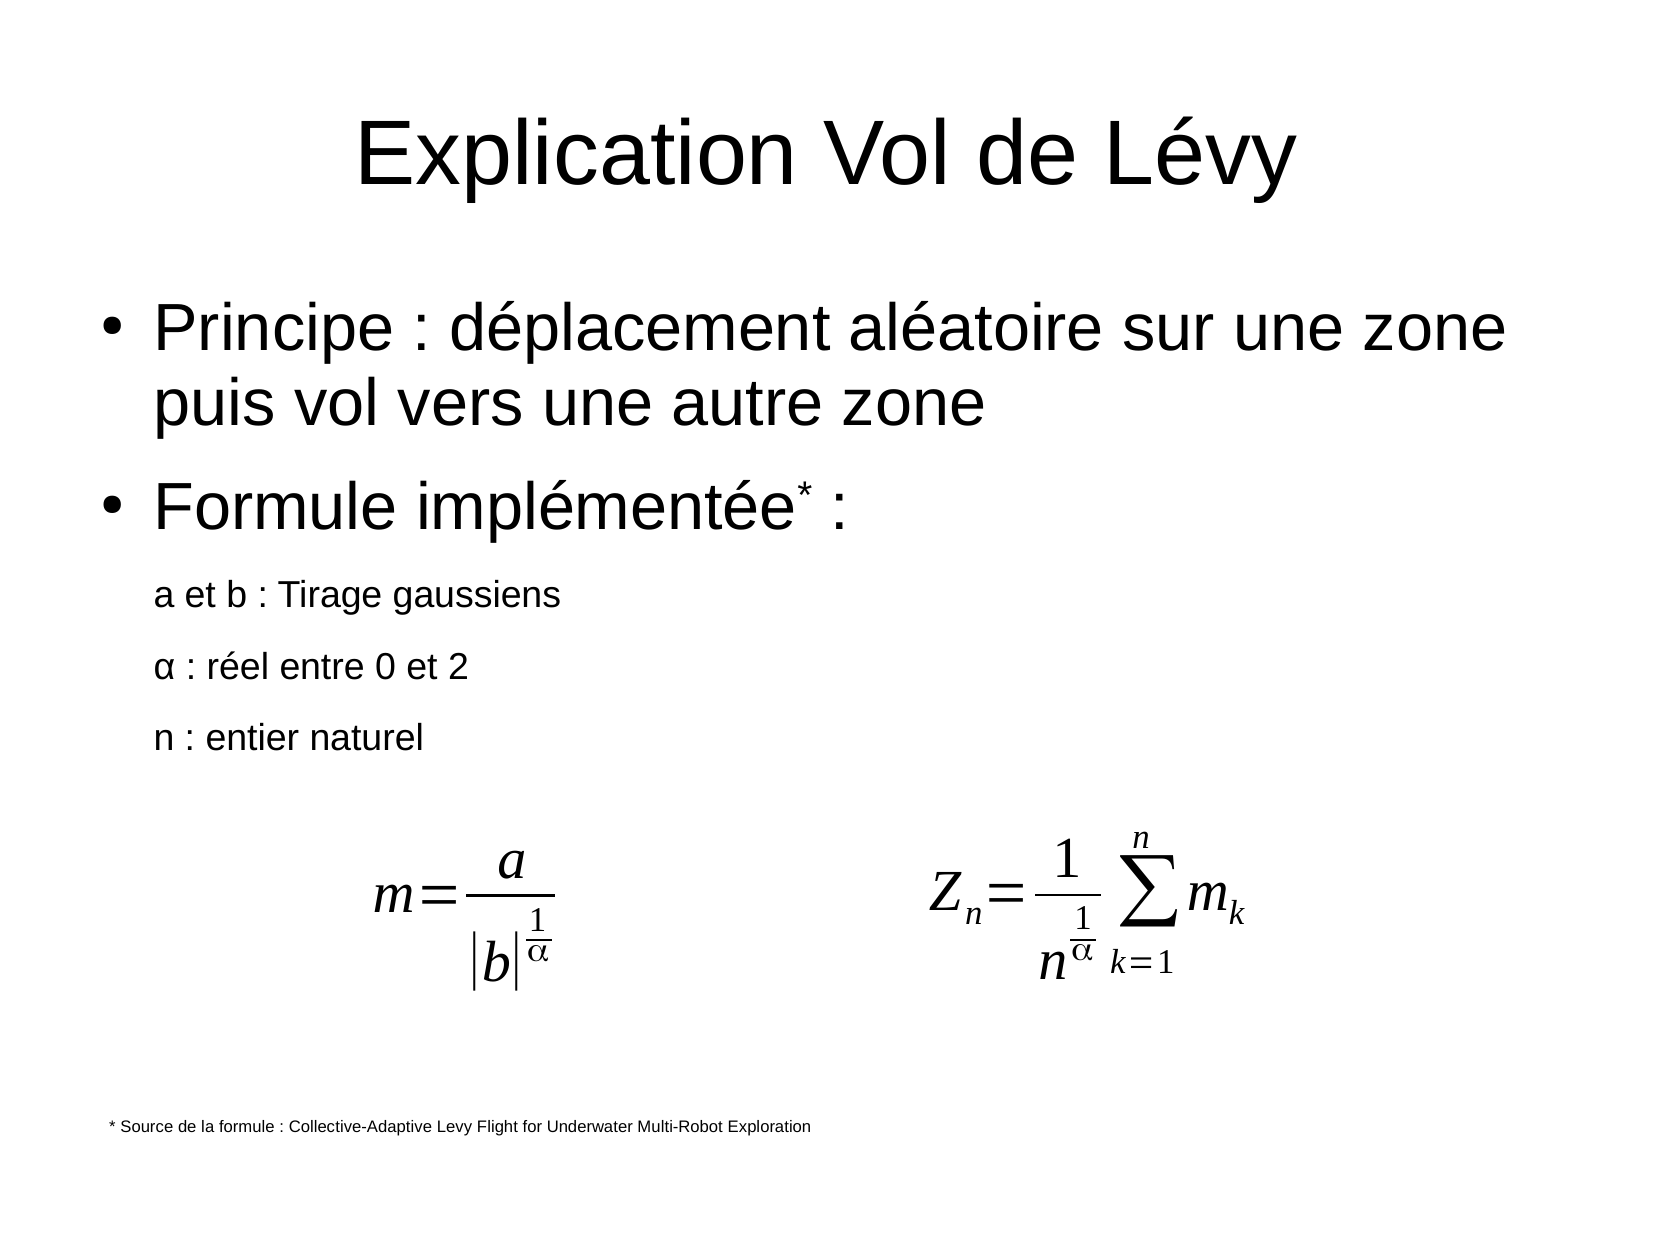

# Explication Vol de Lévy
Principe : déplacement aléatoire sur une zone puis vol vers une autre zone
Formule implémentée* :
a et b : Tirage gaussiens
α : réel entre 0 et 2
n : entier naturel
* Source de la formule : Collective-Adaptive Levy Flight for Underwater Multi-Robot Exploration